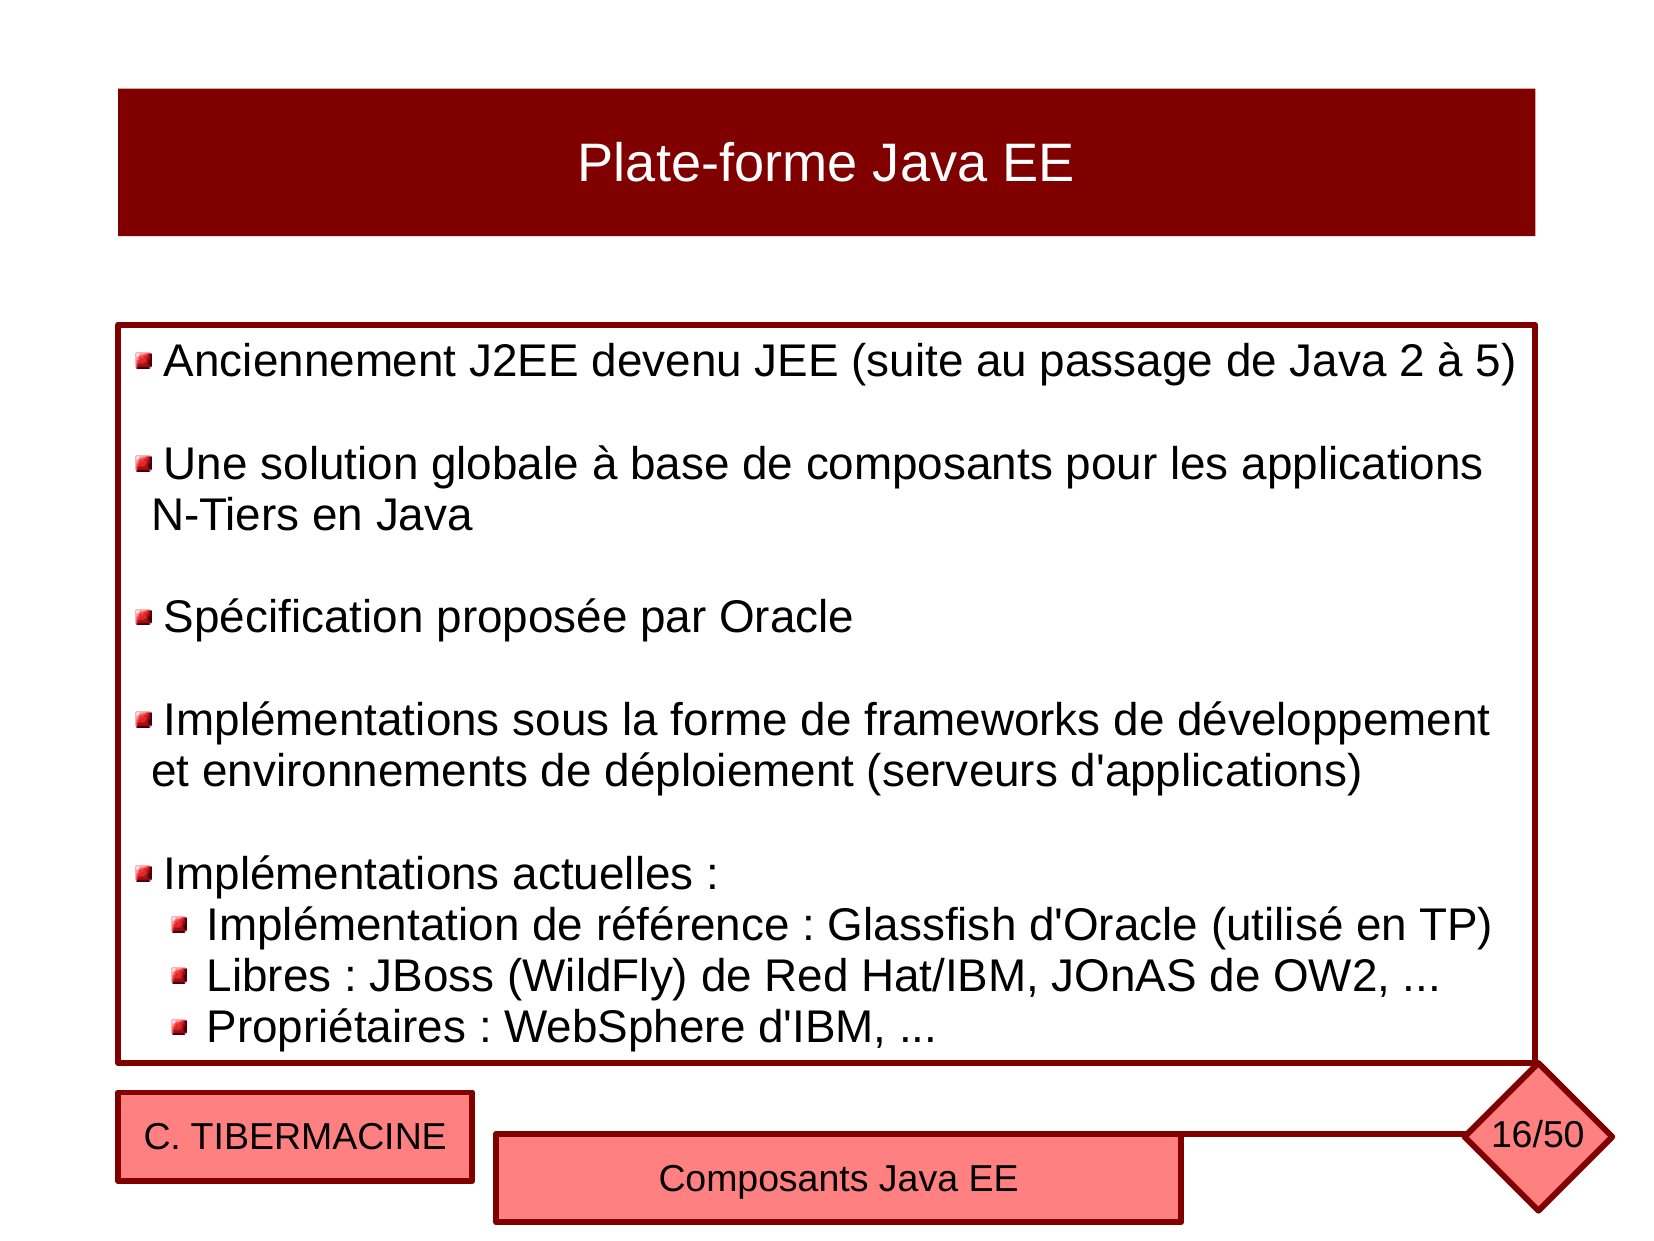

Plate-forme Java EE
 Anciennement J2EE devenu JEE (suite au passage de Java 2 à 5)
 Une solution globale à base de composants pour les applications
N-Tiers en Java
 Spécification proposée par Oracle
 Implémentations sous la forme de frameworks de développement
et environnements de déploiement (serveurs d'applications)
 Implémentations actuelles :
Implémentation de référence : Glassfish d'Oracle (utilisé en TP)
Libres : JBoss (WildFly) de Red Hat/IBM, JOnAS de OW2, ...
Propriétaires : WebSphere d'IBM, ...
C. TIBERMACINE
Composants Java EE